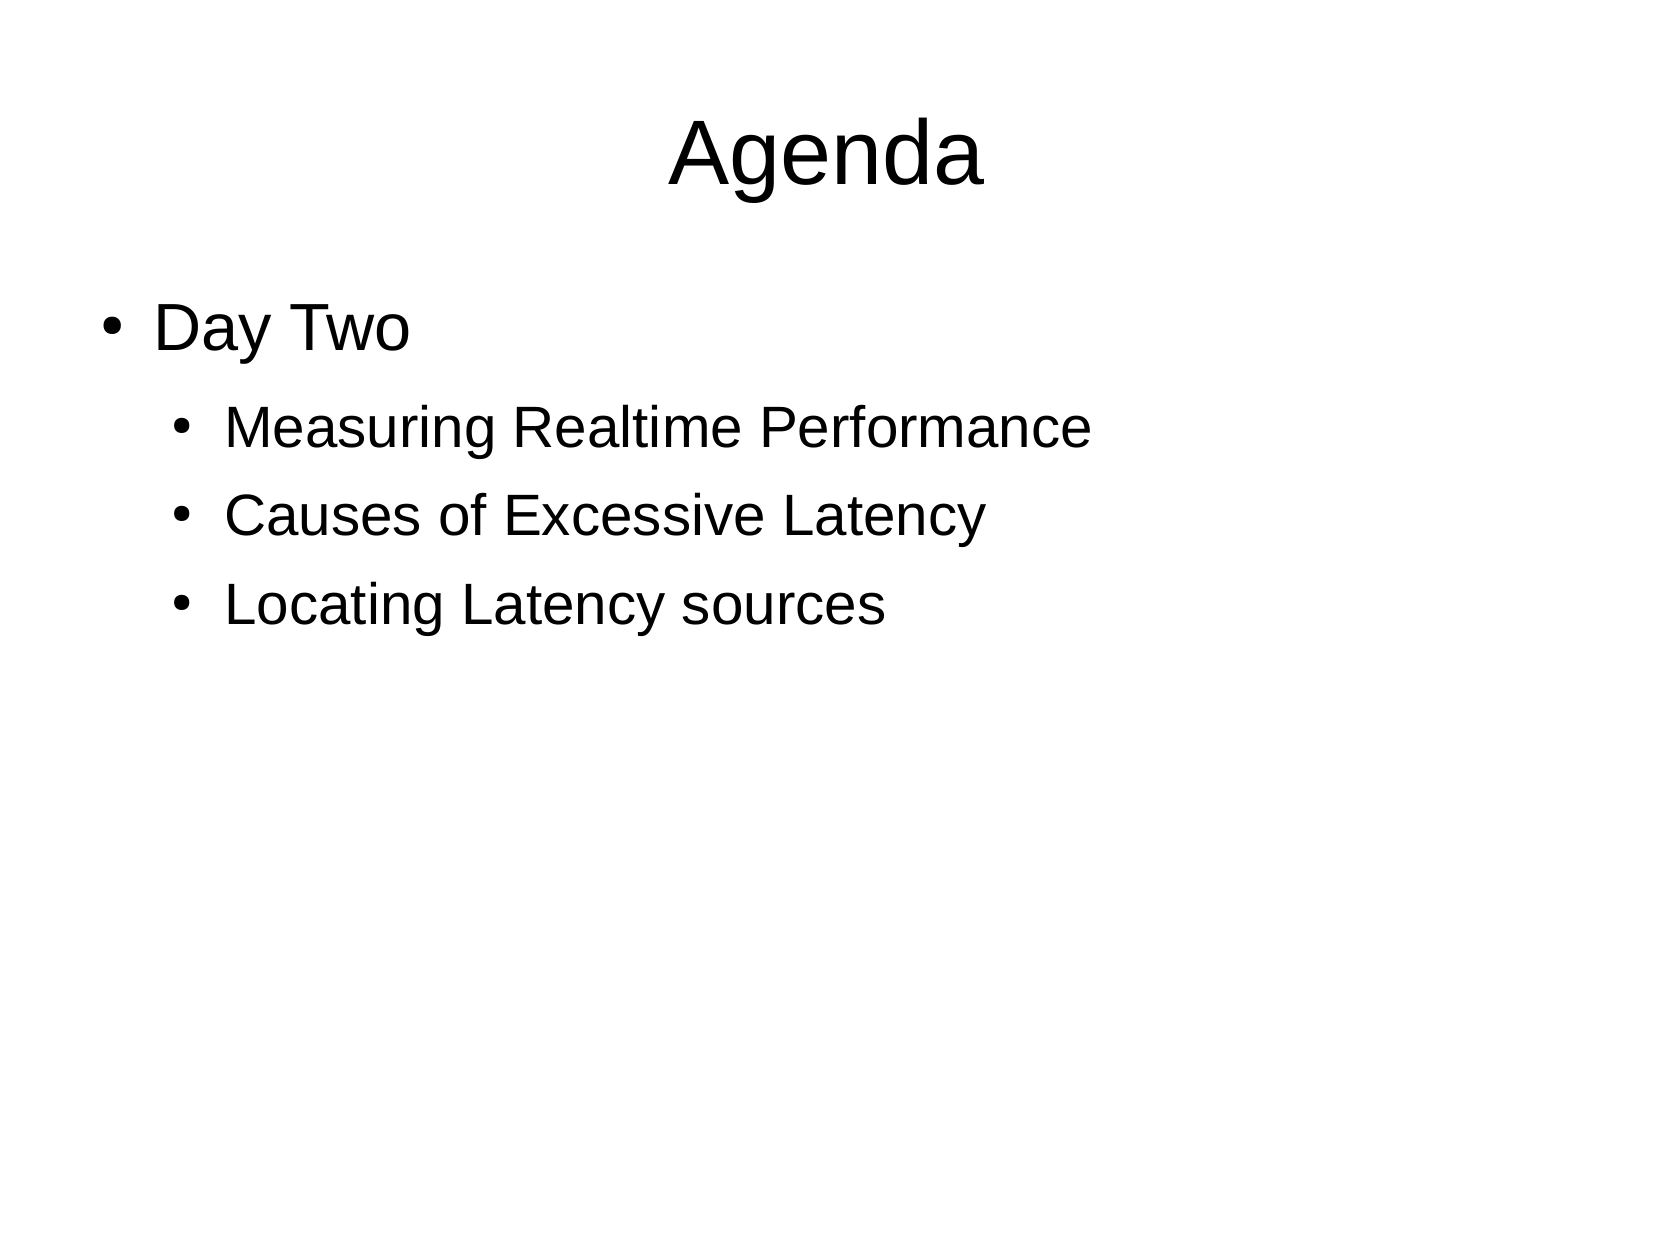

# Agenda
Day Two
Measuring Realtime Performance
Causes of Excessive Latency
Locating Latency sources